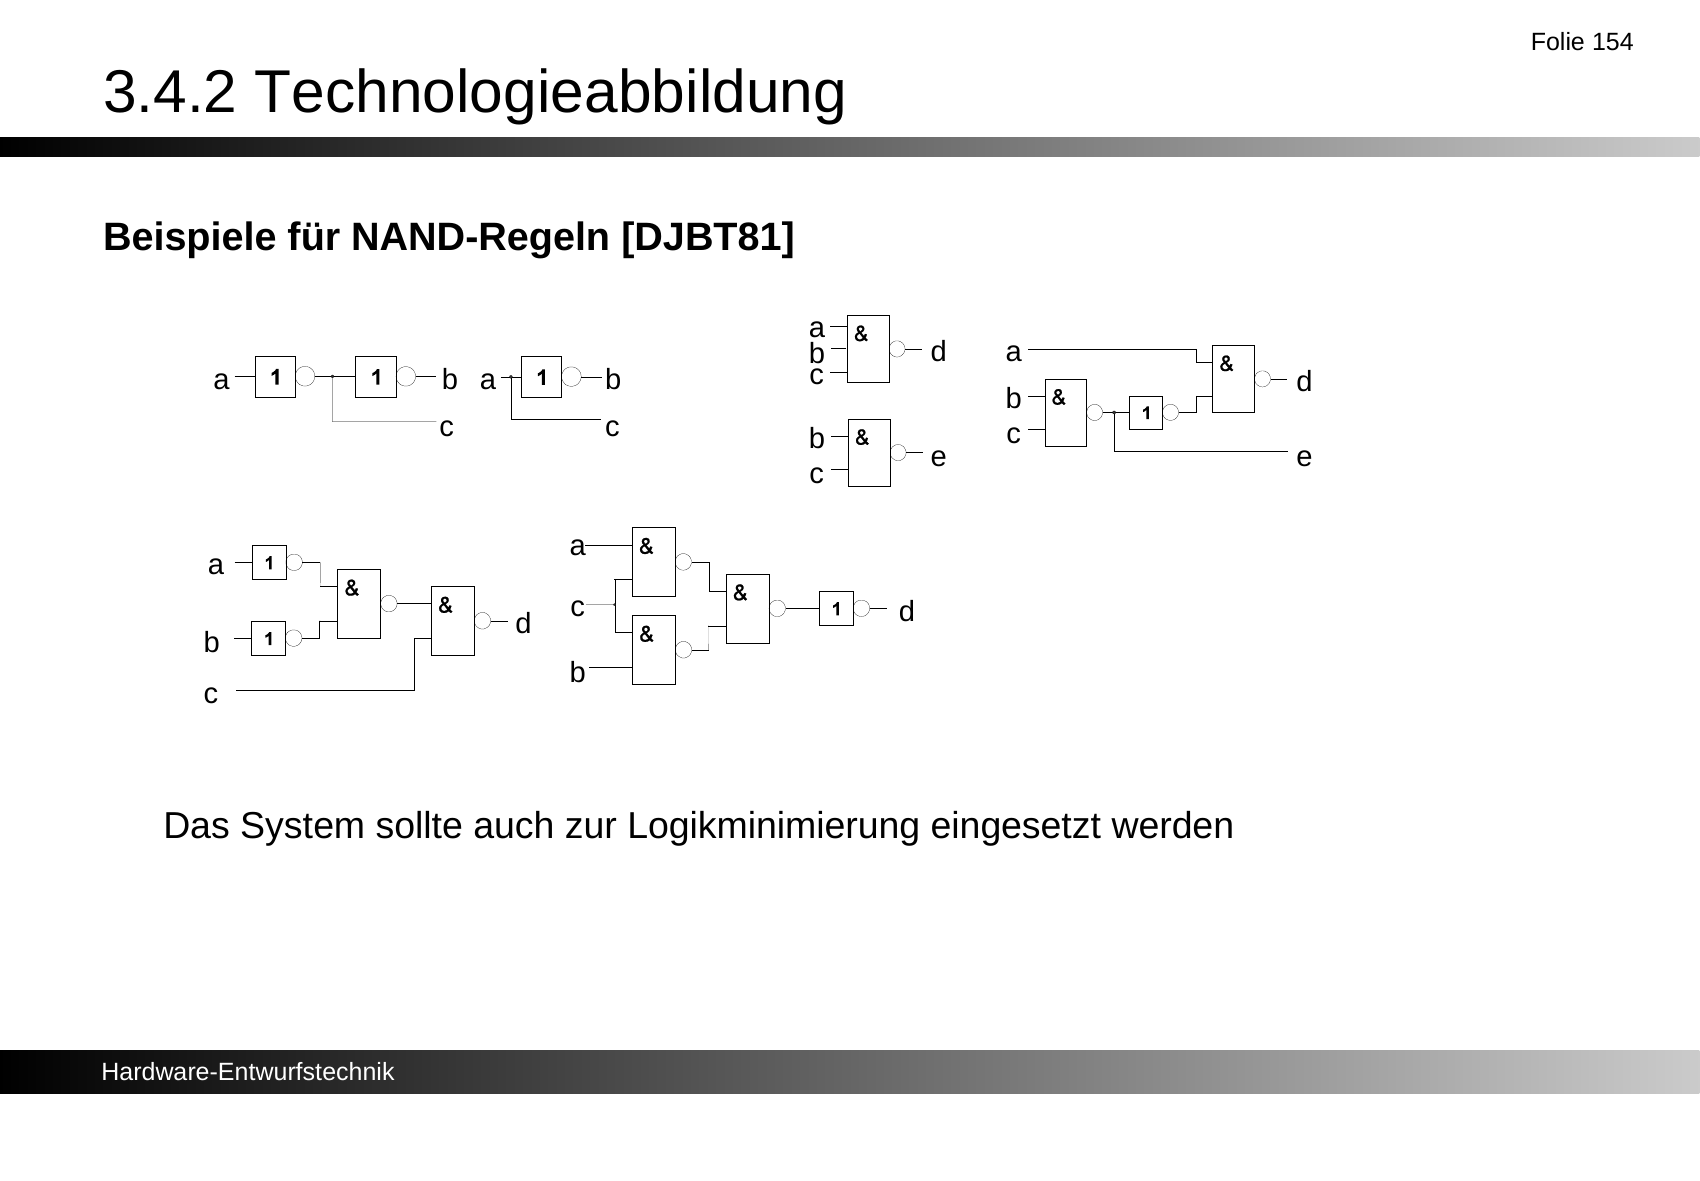

# 3.4.2 Technologieabbildung
Beispiele für NAND-Regeln [DJBT81]
a
d
a
b
c
a
b
a
b
d
b
c
c
c
b
e
e
c
a
a
c
d
d
b
b
c
Das System sollte auch zur Logikminimierung eingesetzt werden